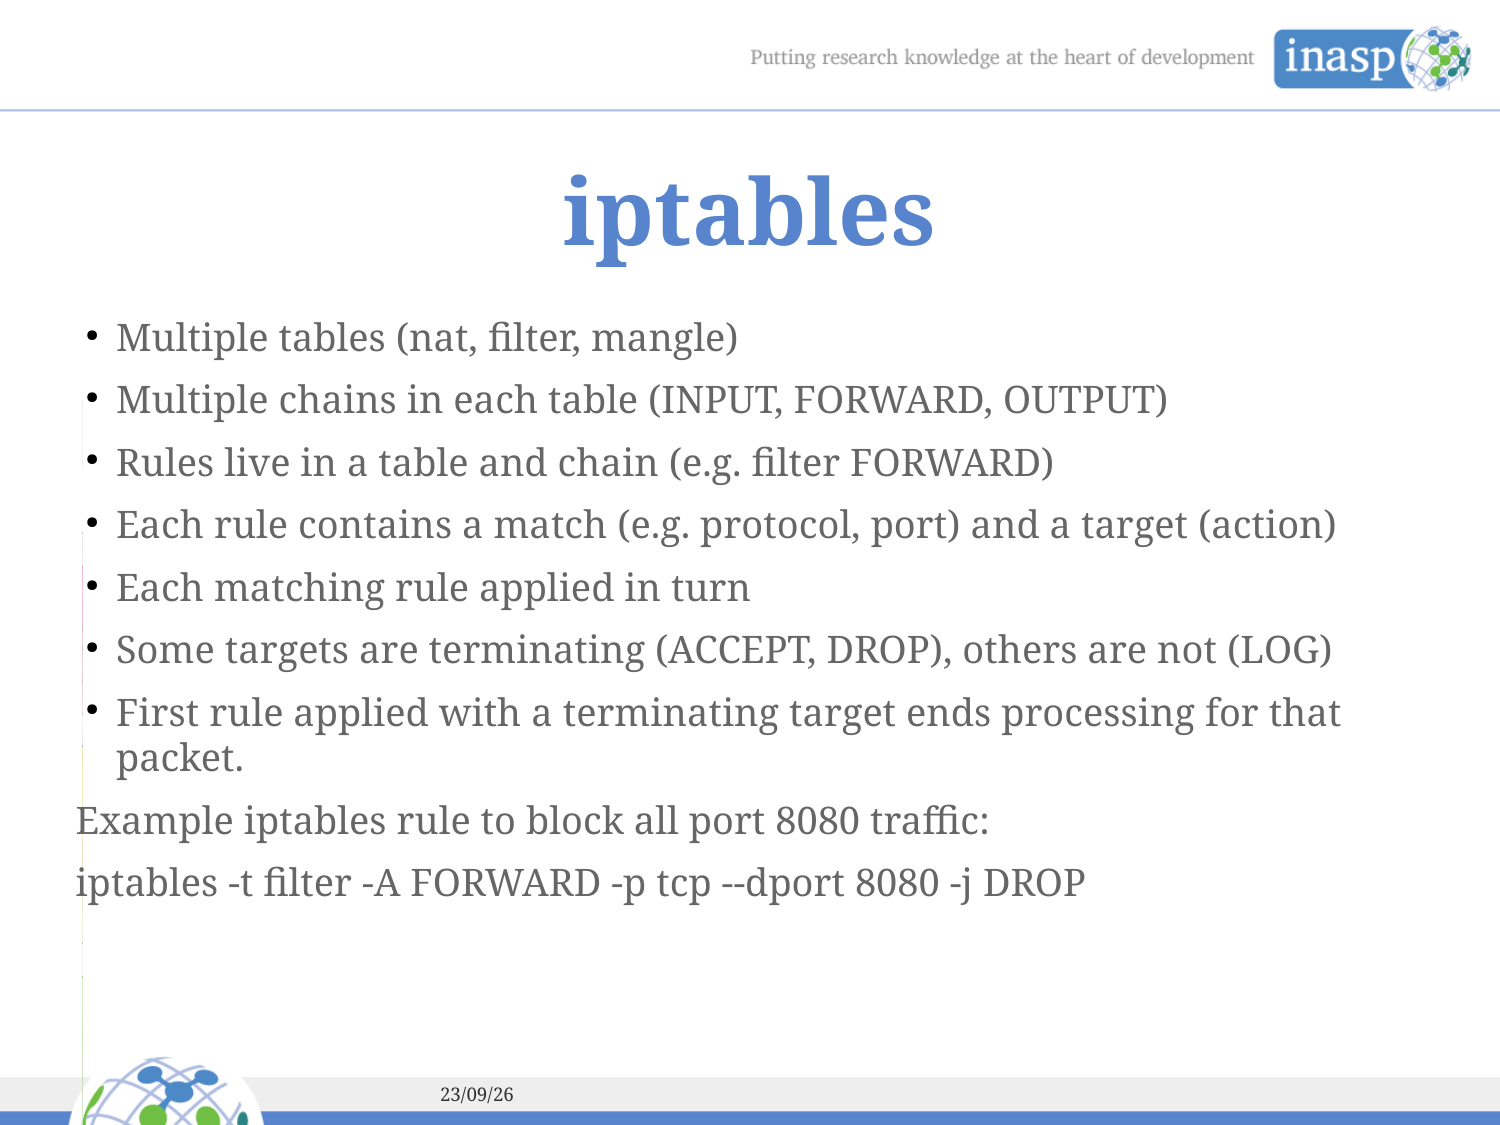

# iptables
Multiple tables (nat, filter, mangle)
Multiple chains in each table (INPUT, FORWARD, OUTPUT)
Rules live in a table and chain (e.g. filter FORWARD)
Each rule contains a match (e.g. protocol, port) and a target (action)
Each matching rule applied in turn
Some targets are terminating (ACCEPT, DROP), others are not (LOG)
First rule applied with a terminating target ends processing for that packet.
Example iptables rule to block all port 8080 traffic:
iptables -t filter -A FORWARD -p tcp --dport 8080 -j DROP